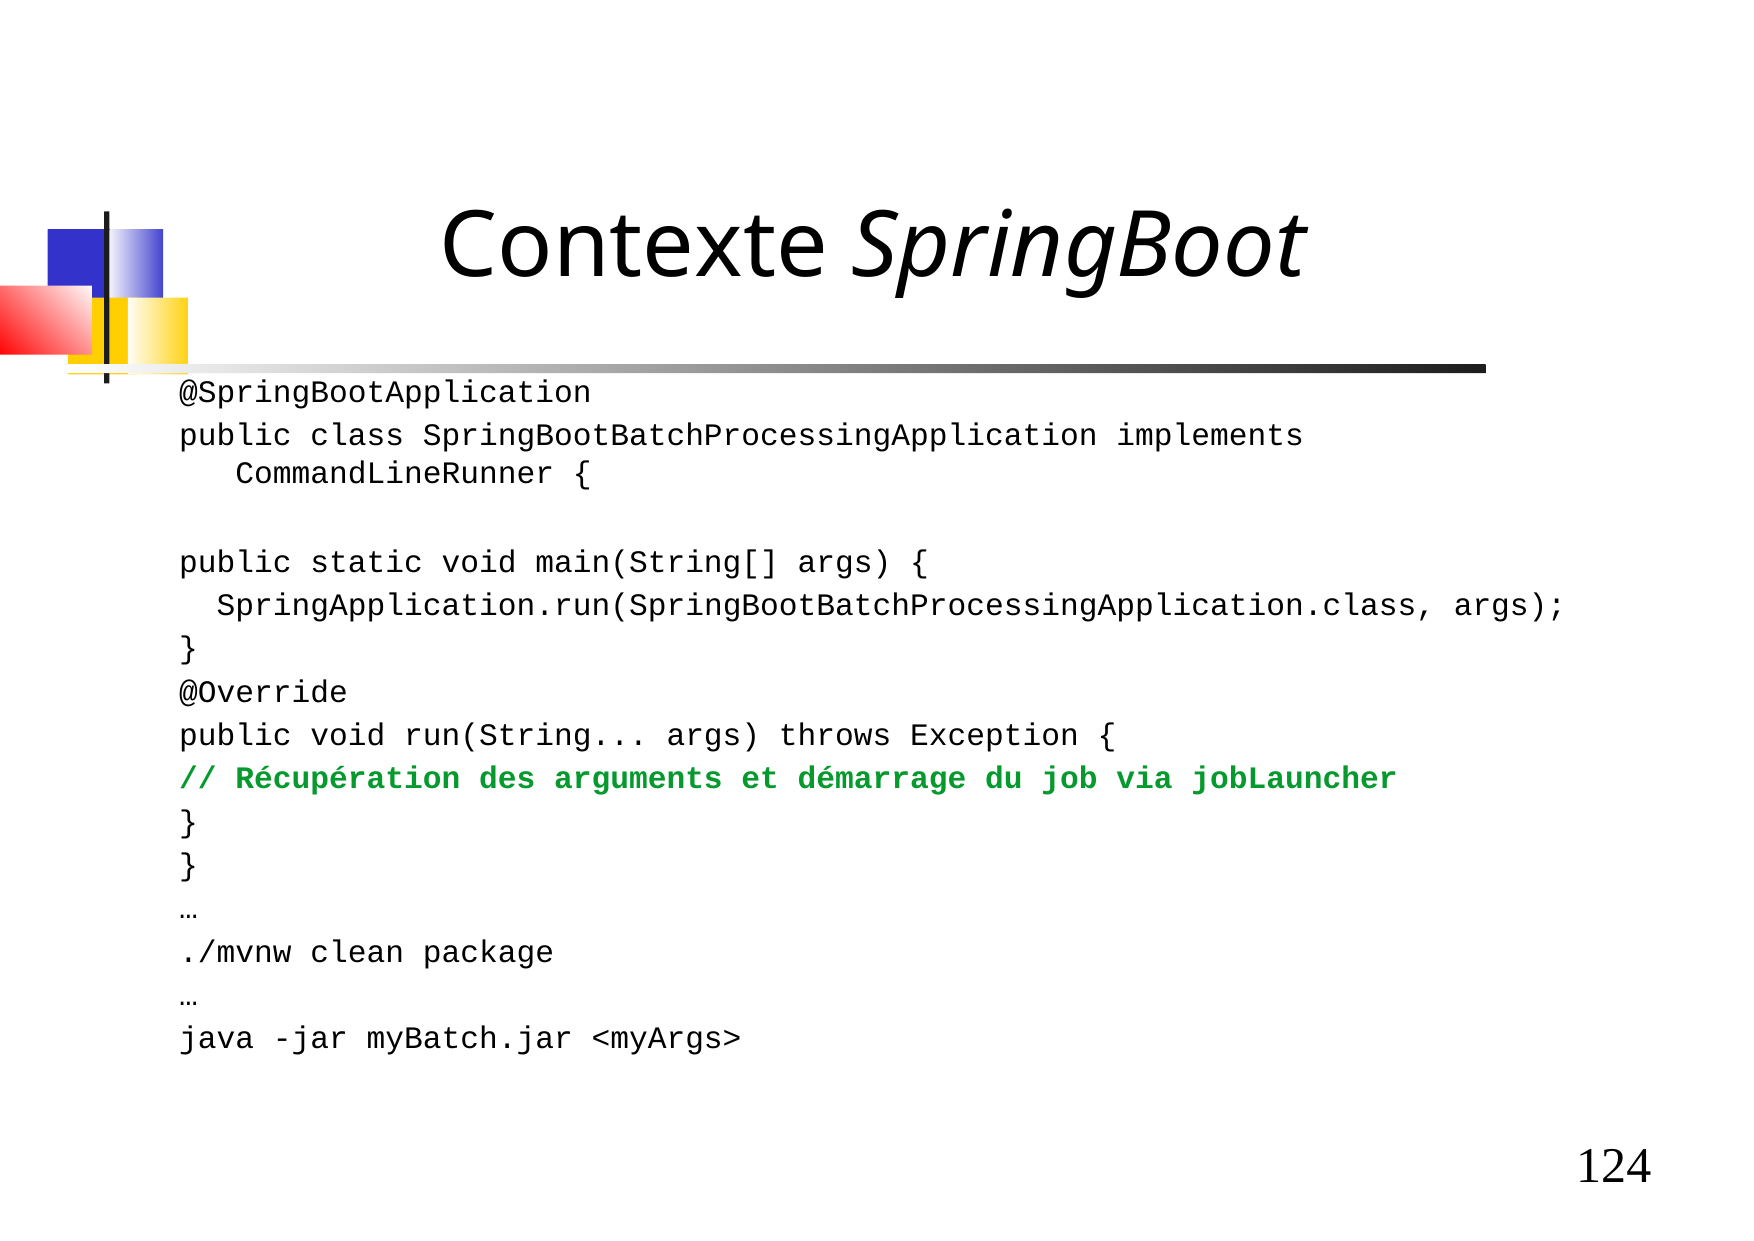

# Contexte SpringBoot
@SpringBootApplication
public class SpringBootBatchProcessingApplication implements CommandLineRunner {
public static void main(String[] args) {
 SpringApplication.run(SpringBootBatchProcessingApplication.class, args);
}
@Override
public void run(String... args) throws Exception {
// Récupération des arguments et démarrage du job via jobLauncher
}
}
…
./mvnw clean package
…
java -jar myBatch.jar <myArgs>